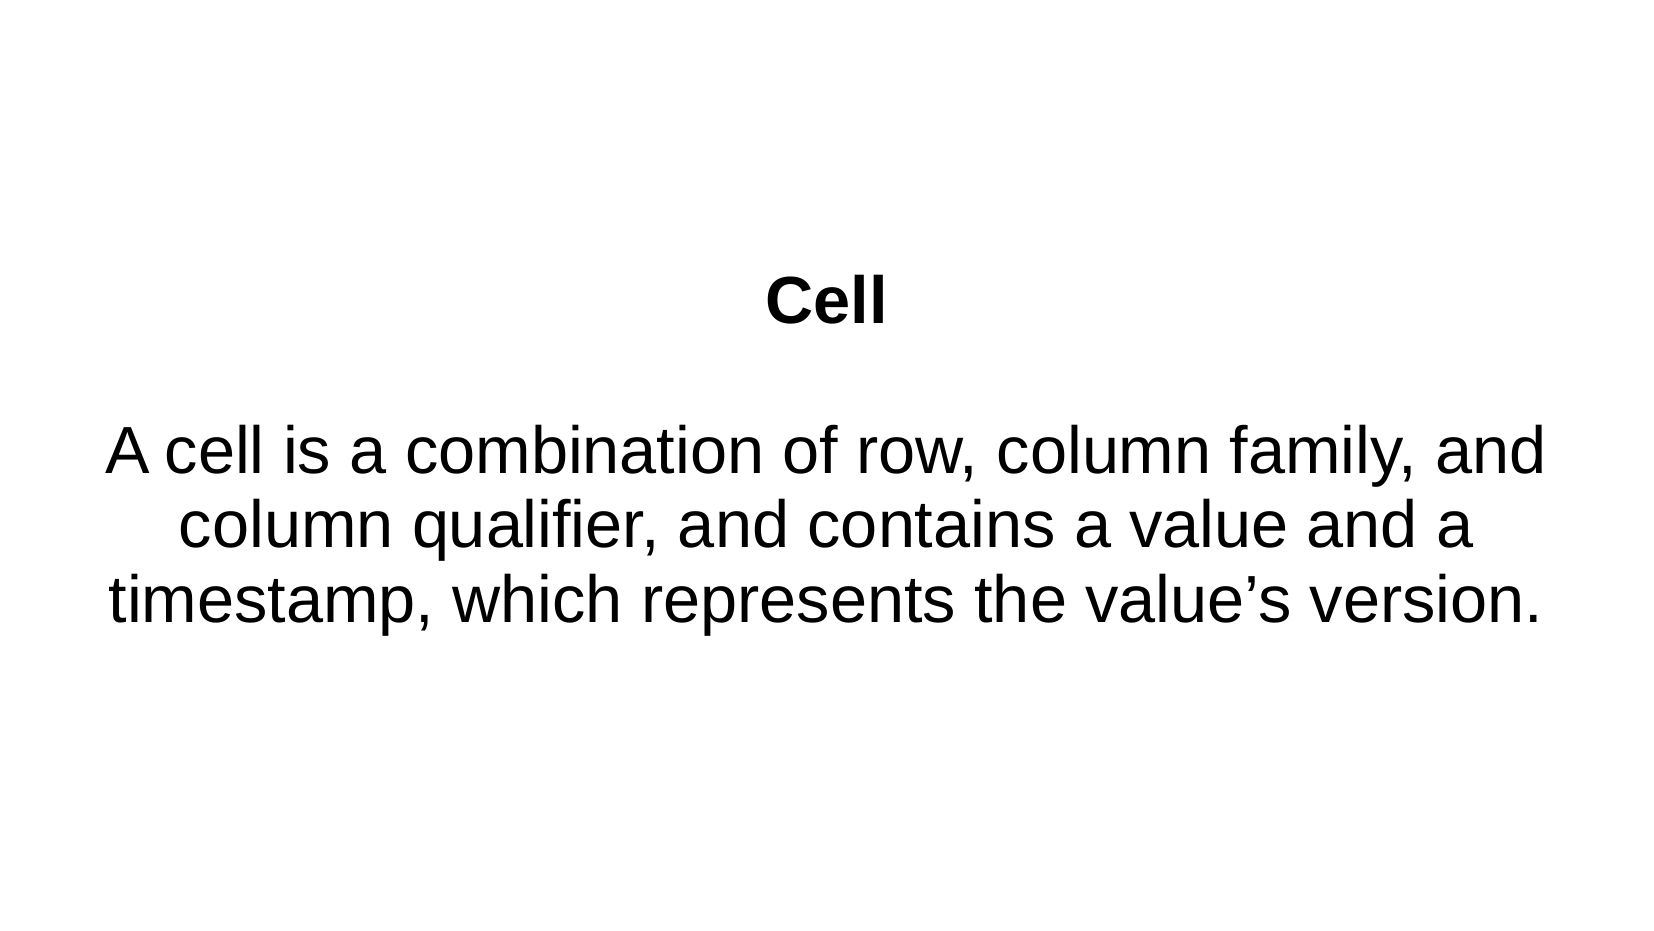

# Cell
A cell is a combination of row, column family, and column qualifier, and contains a value and a timestamp, which represents the value’s version.